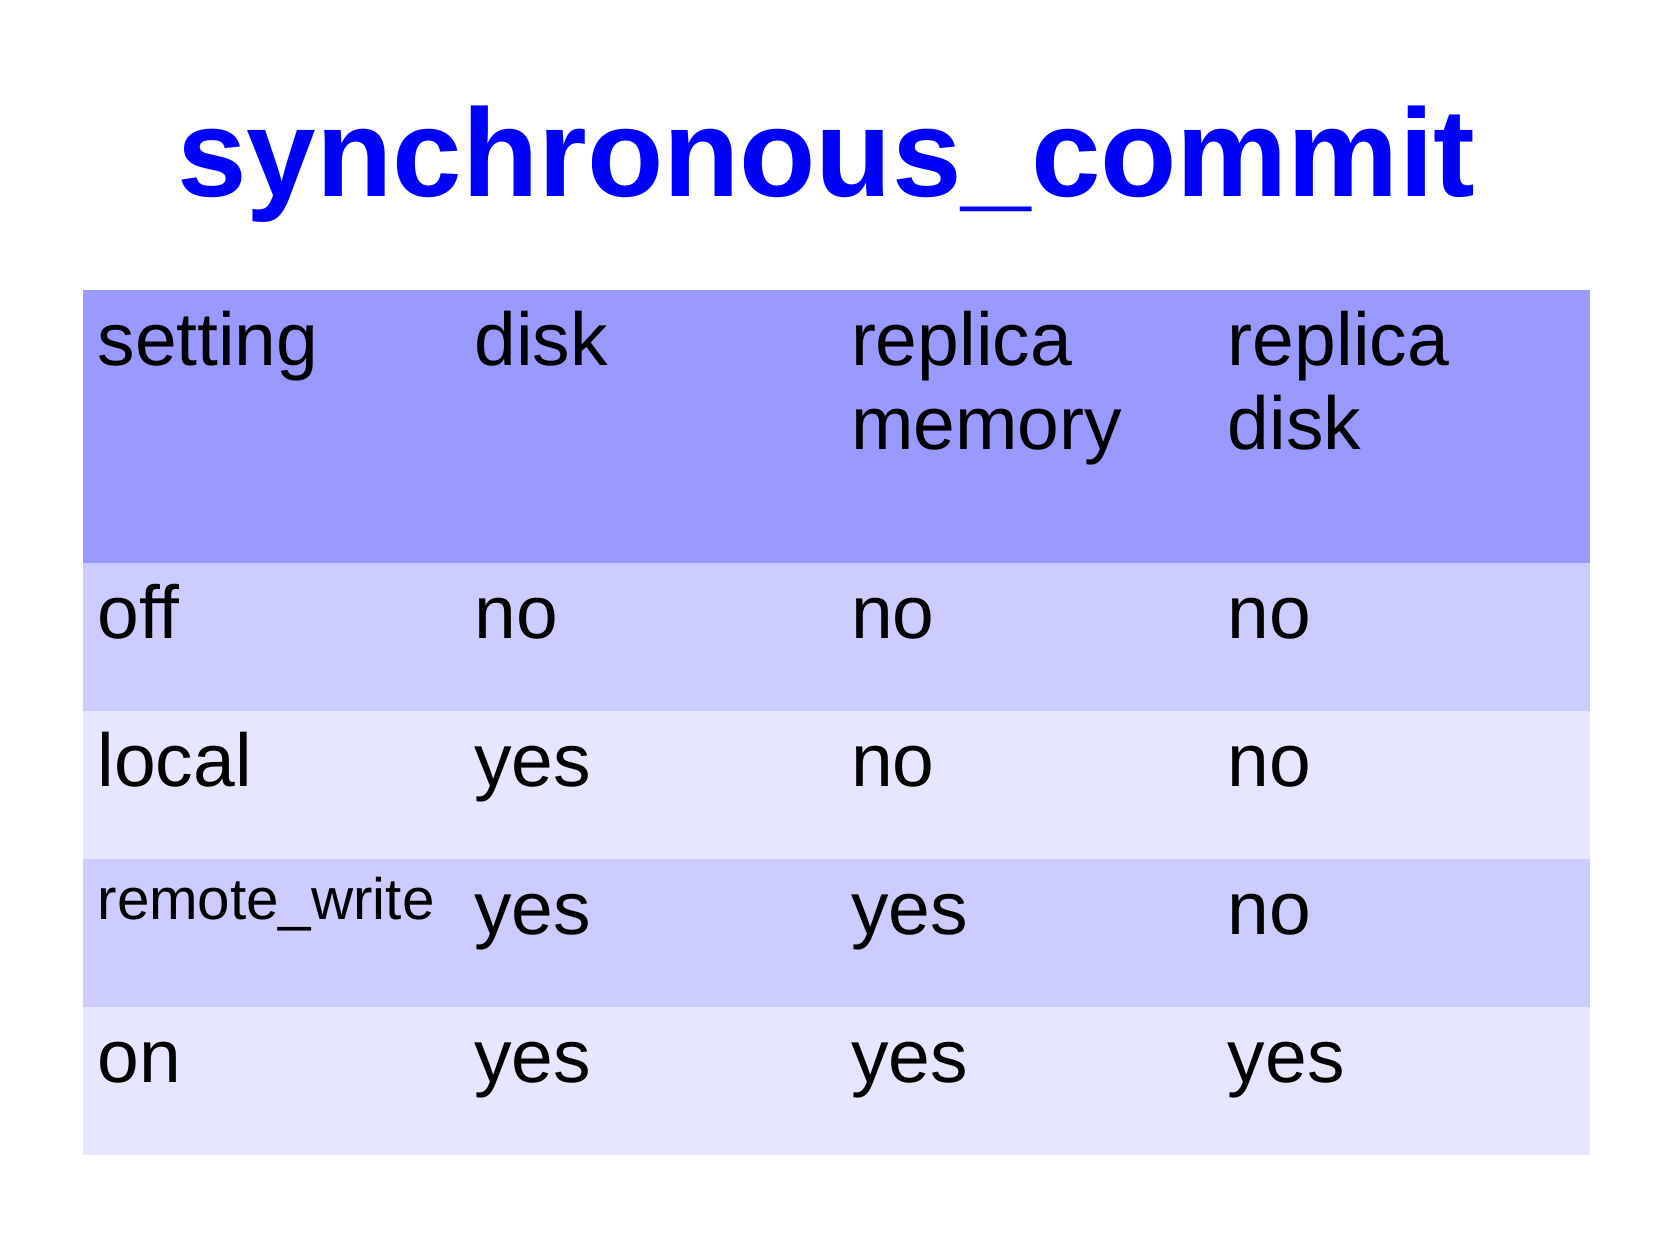

# synchronous_commit
| setting | disk | replica memory | replica disk |
| --- | --- | --- | --- |
| off | no | no | no |
| local | yes | no | no |
| remote\_write | yes | yes | no |
| on | yes | yes | yes |